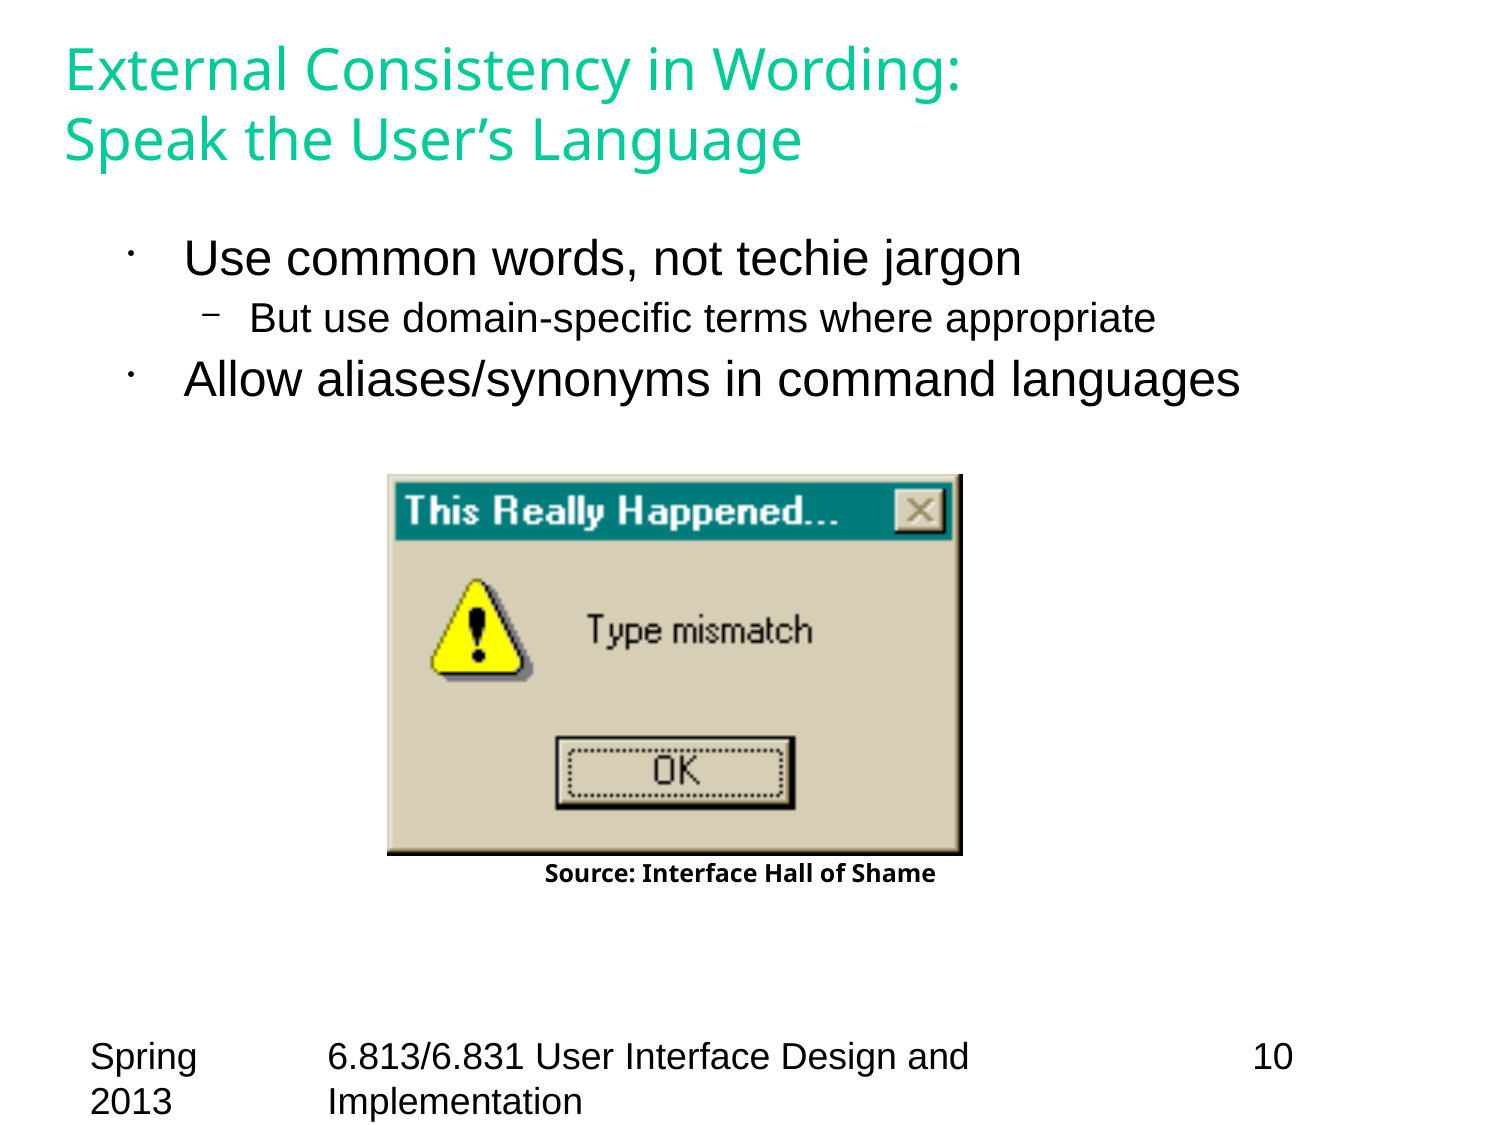

# External Consistency in Wording: Speak the User’s Language
Use common words, not techie jargon
But use domain-specific terms where appropriate
Allow aliases/synonyms in command languages
Source: Interface Hall of Shame
Spring 2013
6.813/6.831 User Interface Design and Implementation